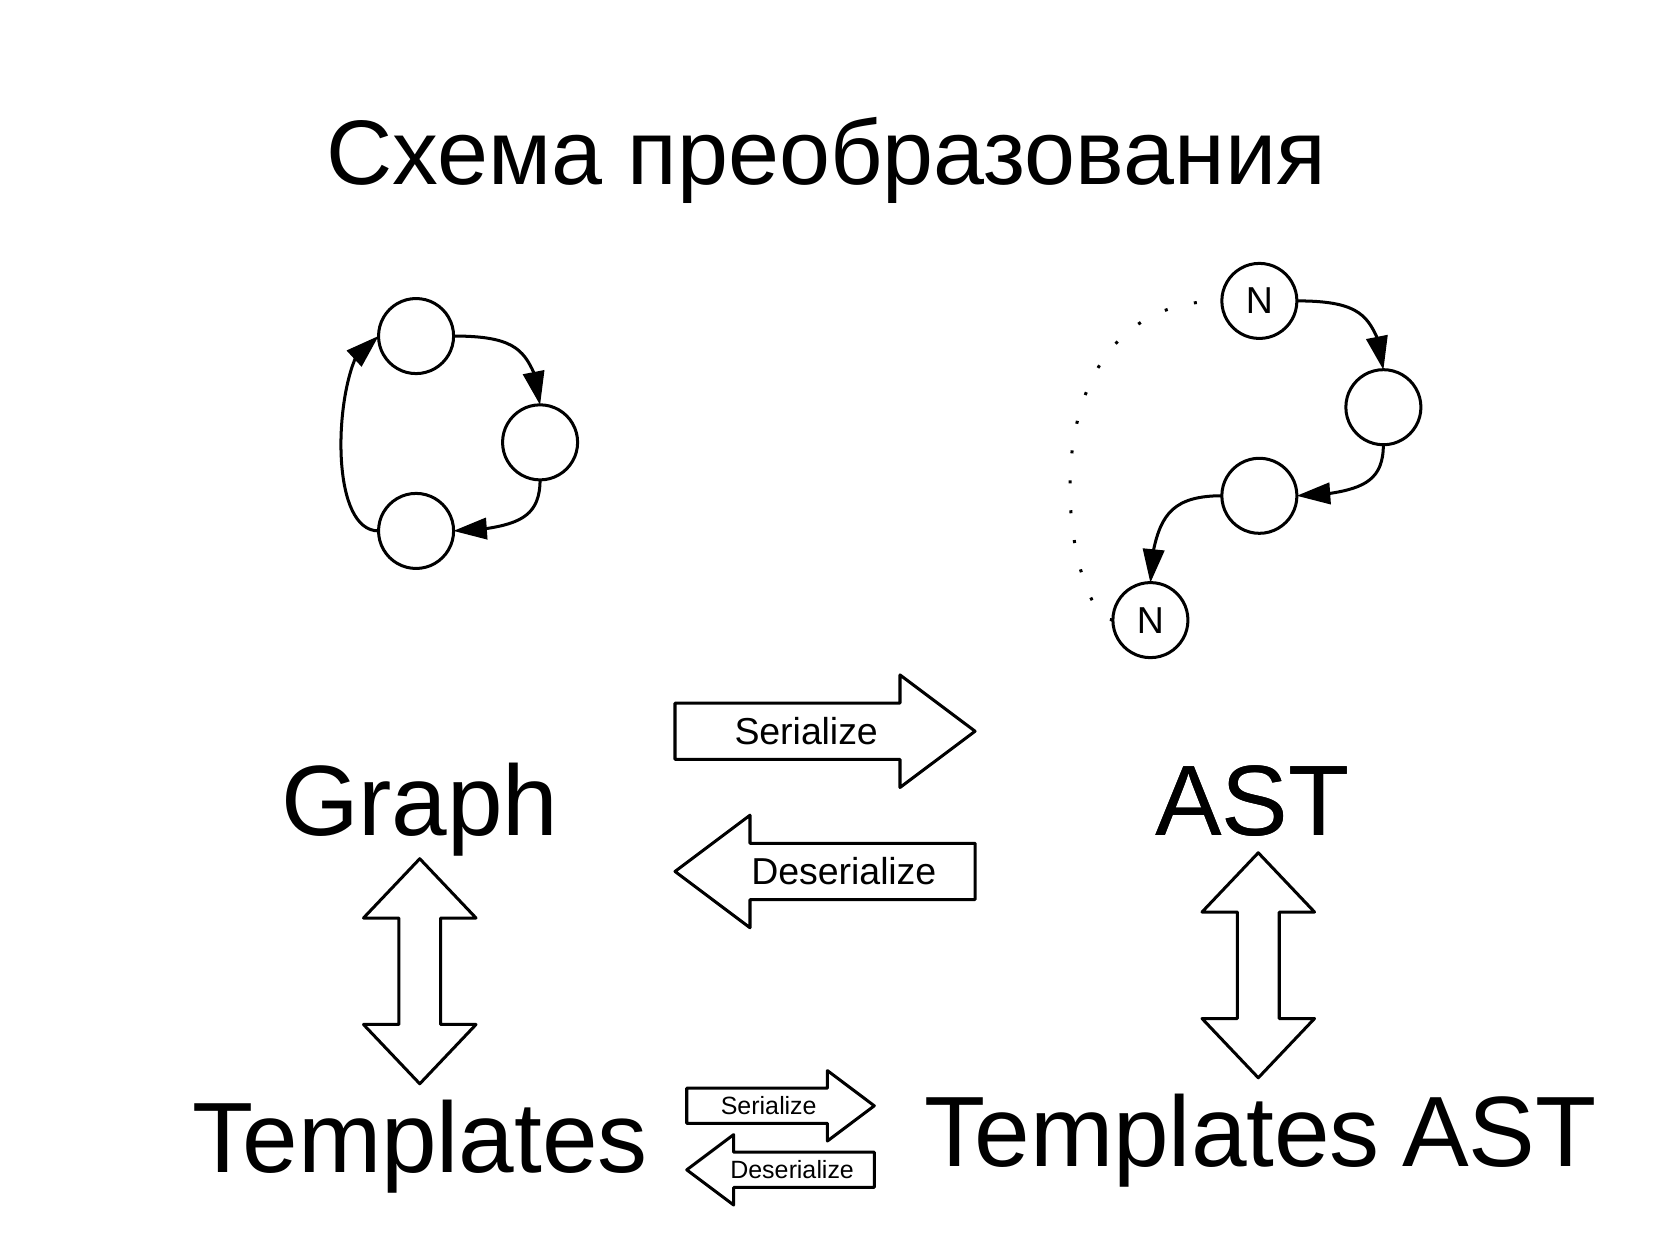

# Схема преобразования
N
N
Serialize
Graph
AST
AST
Deserialize
Templates AST
Serialize
Templates
Deserialize